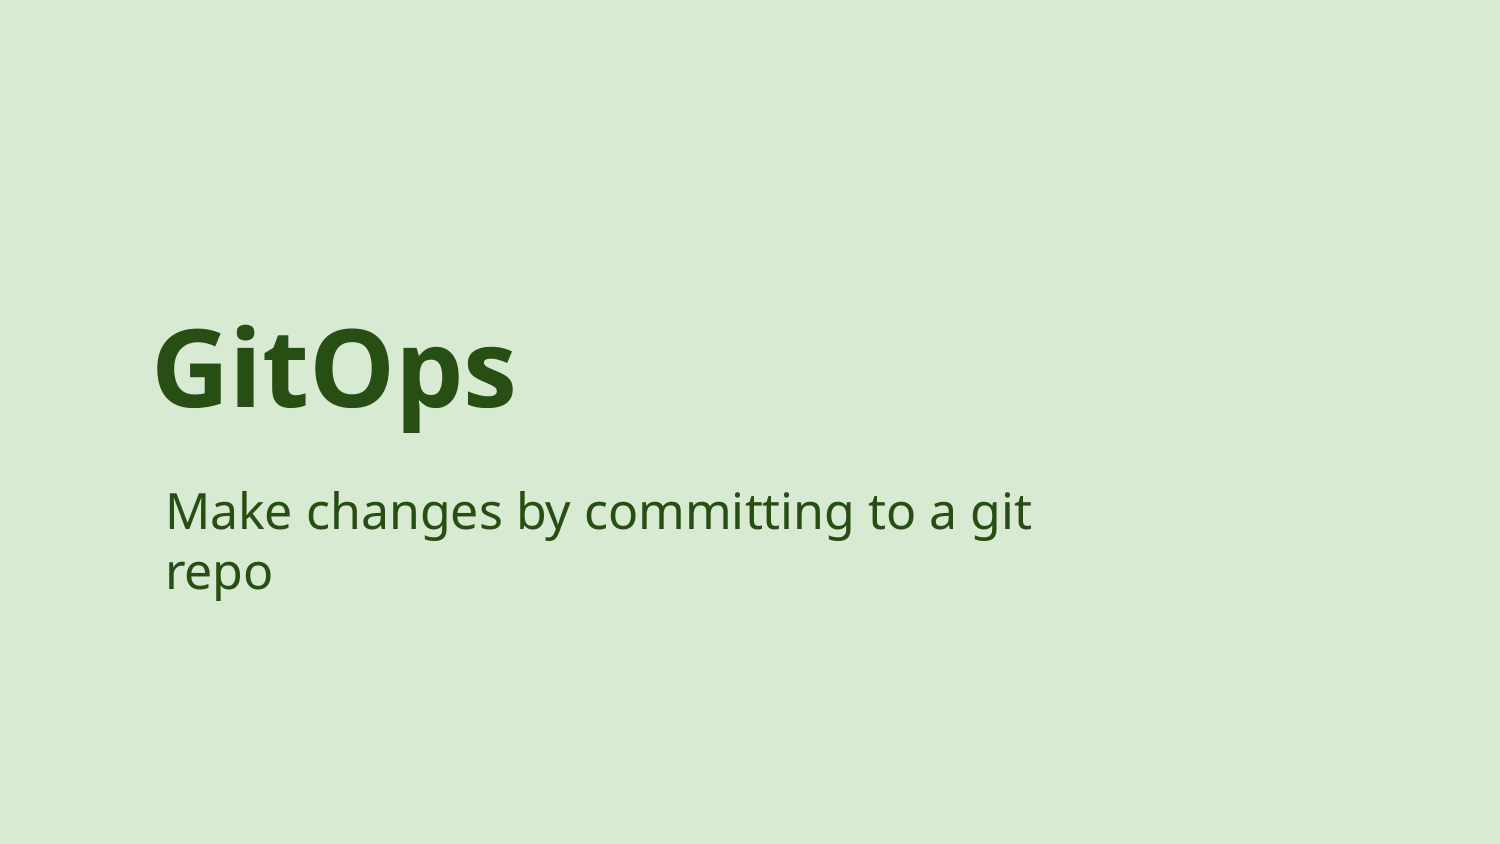

# GitOps
Make changes by committing to a git repo